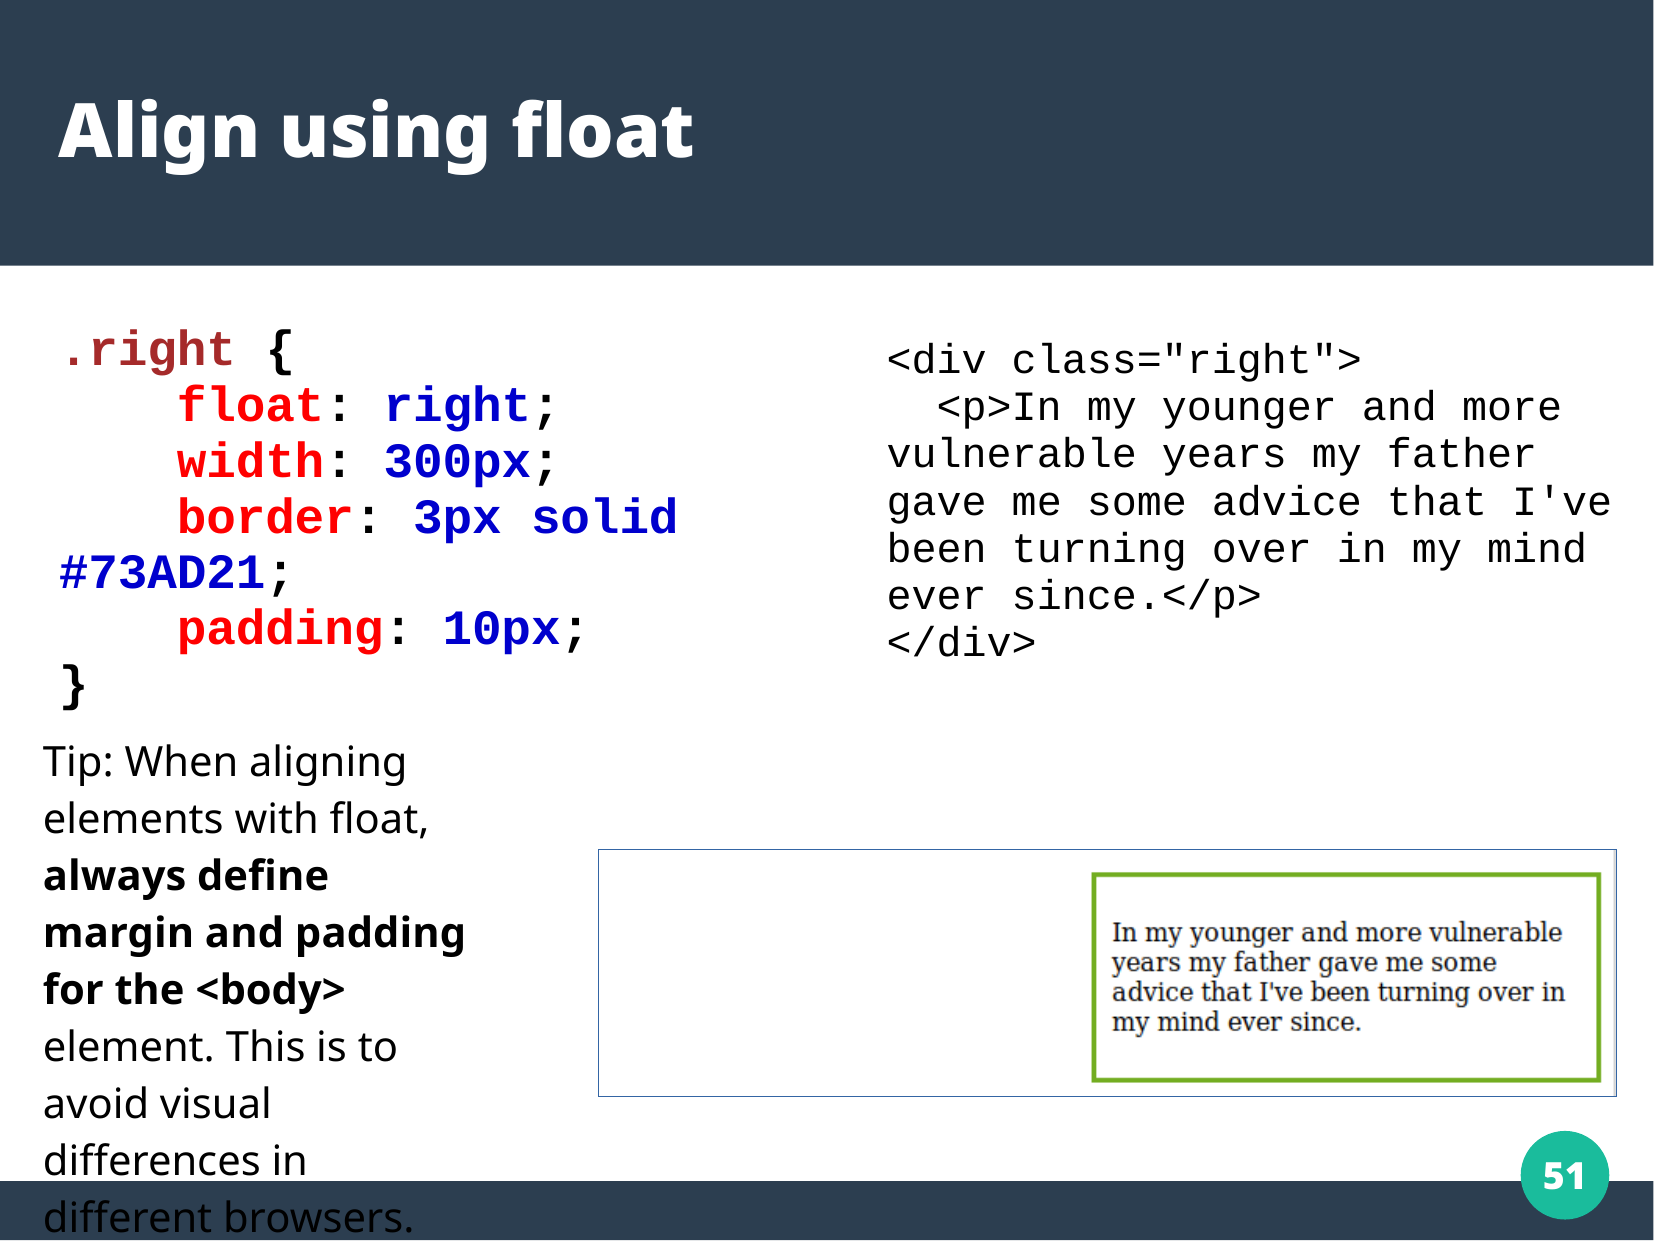

# Align using float
.right {
    float: right;
    width: 300px;
    border: 3px solid #73AD21;
    padding: 10px;
}
<div class="right">
 <p>In my younger and more vulnerable years my father gave me some advice that I've been turning over in my mind ever since.</p>
</div>
Tip: When aligning elements with float, always define margin and padding for the <body> element. This is to avoid visual differences in different browsers.
51